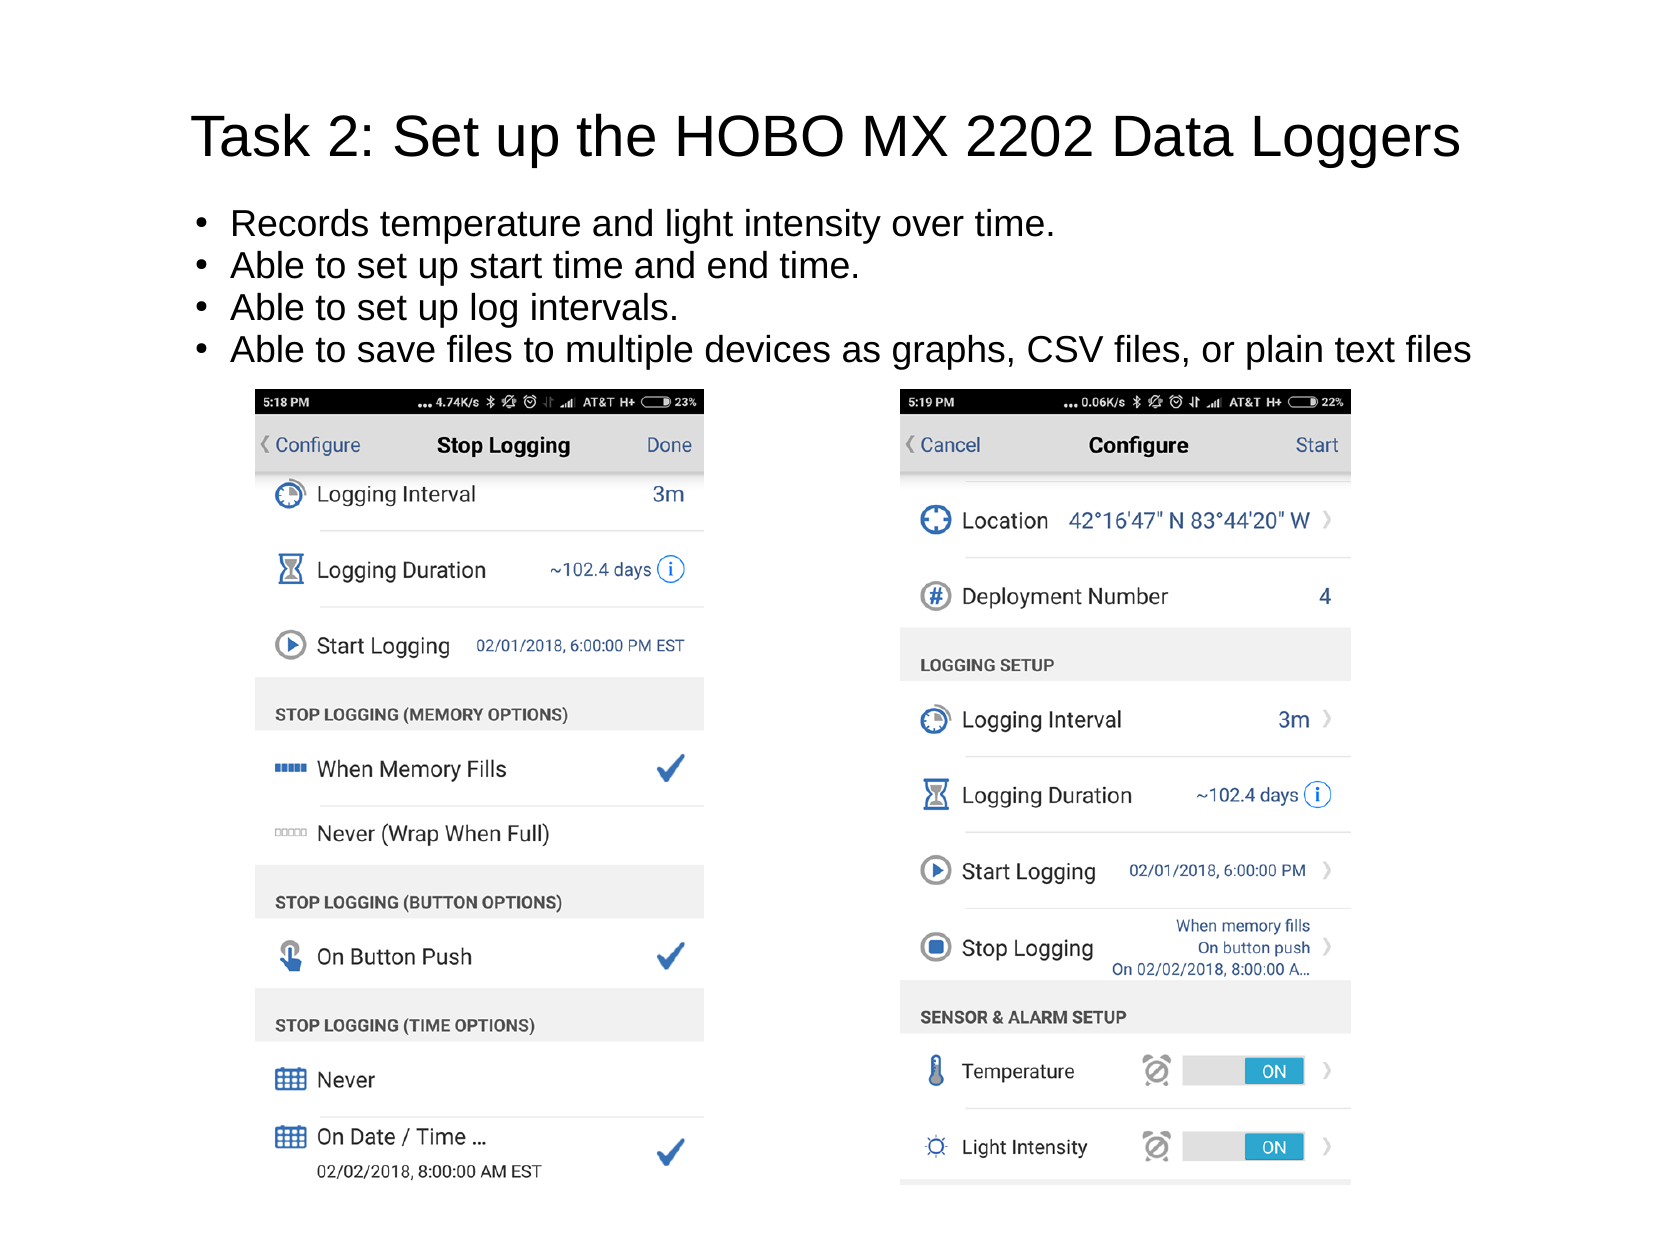

# Task 2: Set up the HOBO MX 2202 Data Loggers
Records temperature and light intensity over time.
Able to set up start time and end time.
Able to set up log intervals.
Able to save files to multiple devices as graphs, CSV files, or plain text files